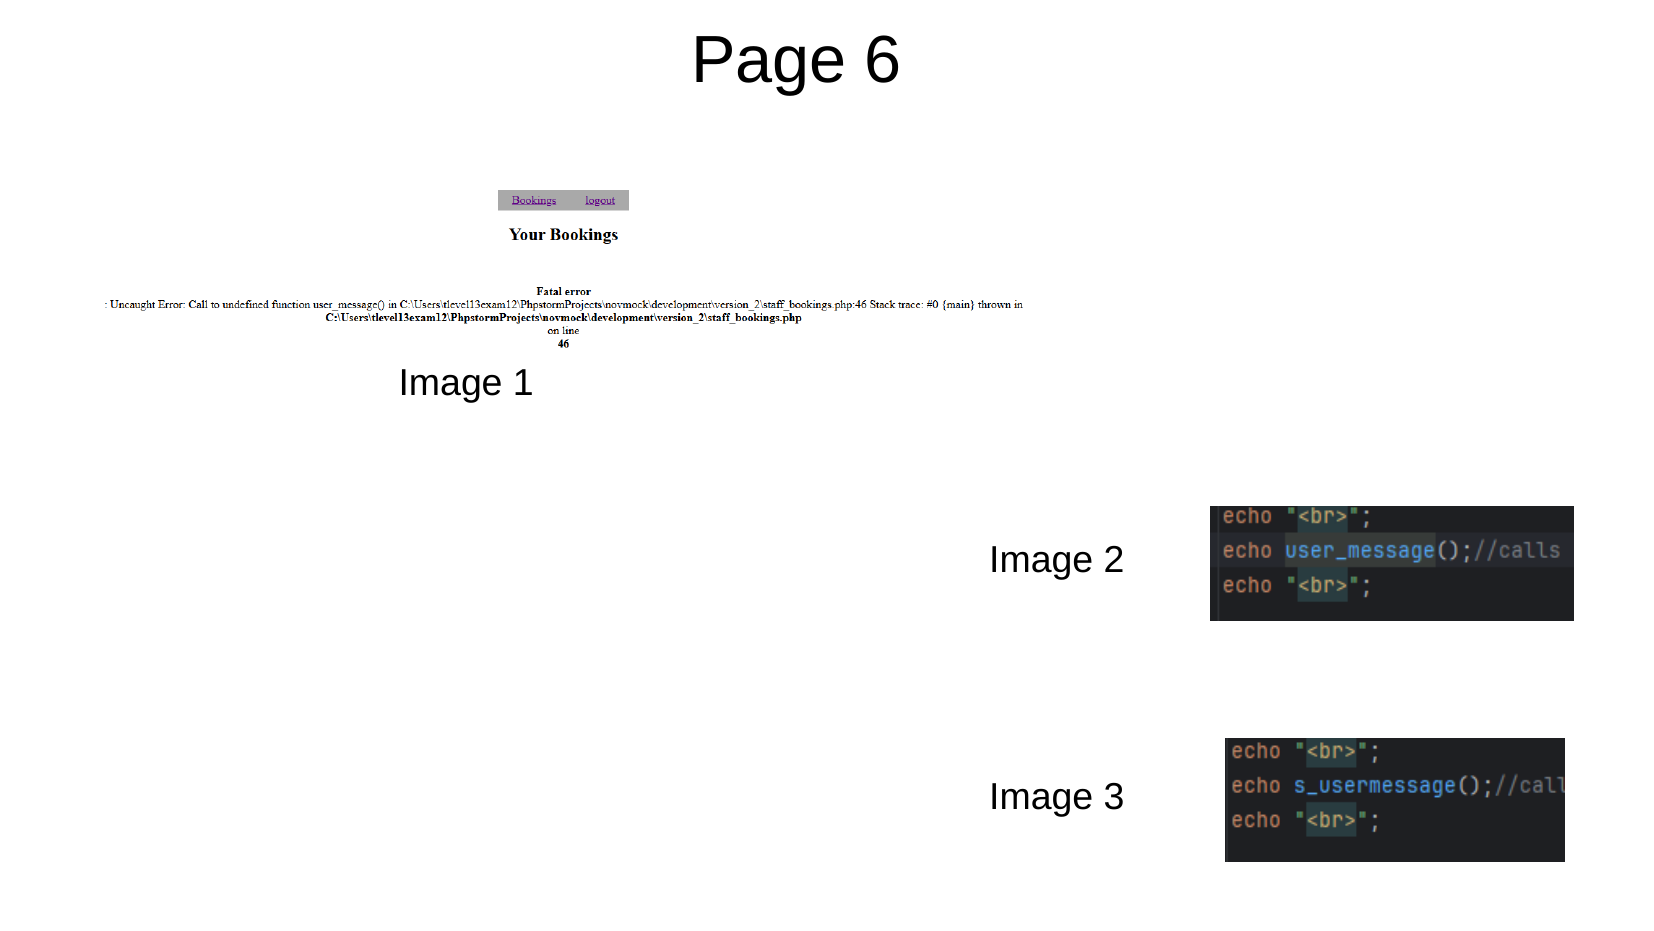

# Page 6
Image 1
Image 2
Image 3